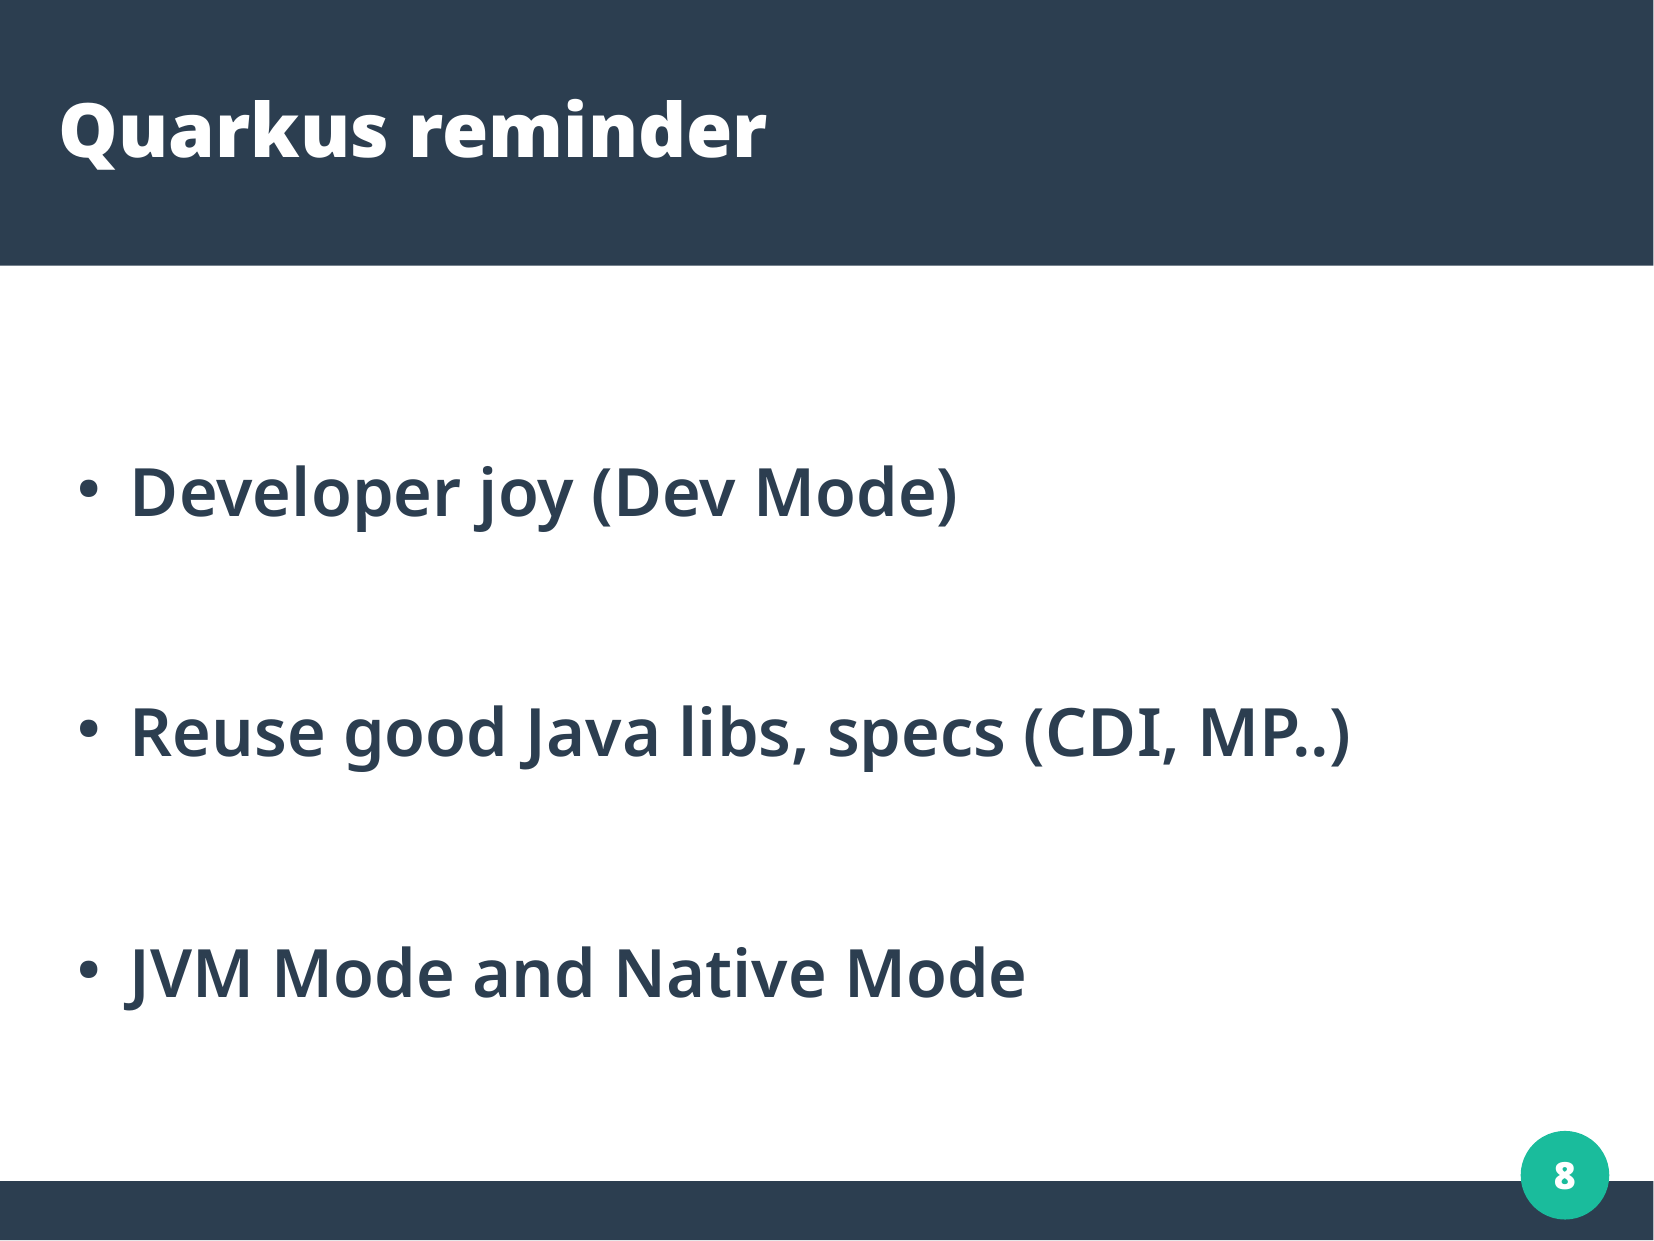

# Quarkus reminder
Developer joy (Dev Mode)
Reuse good Java libs, specs (CDI, MP..)
JVM Mode and Native Mode
8